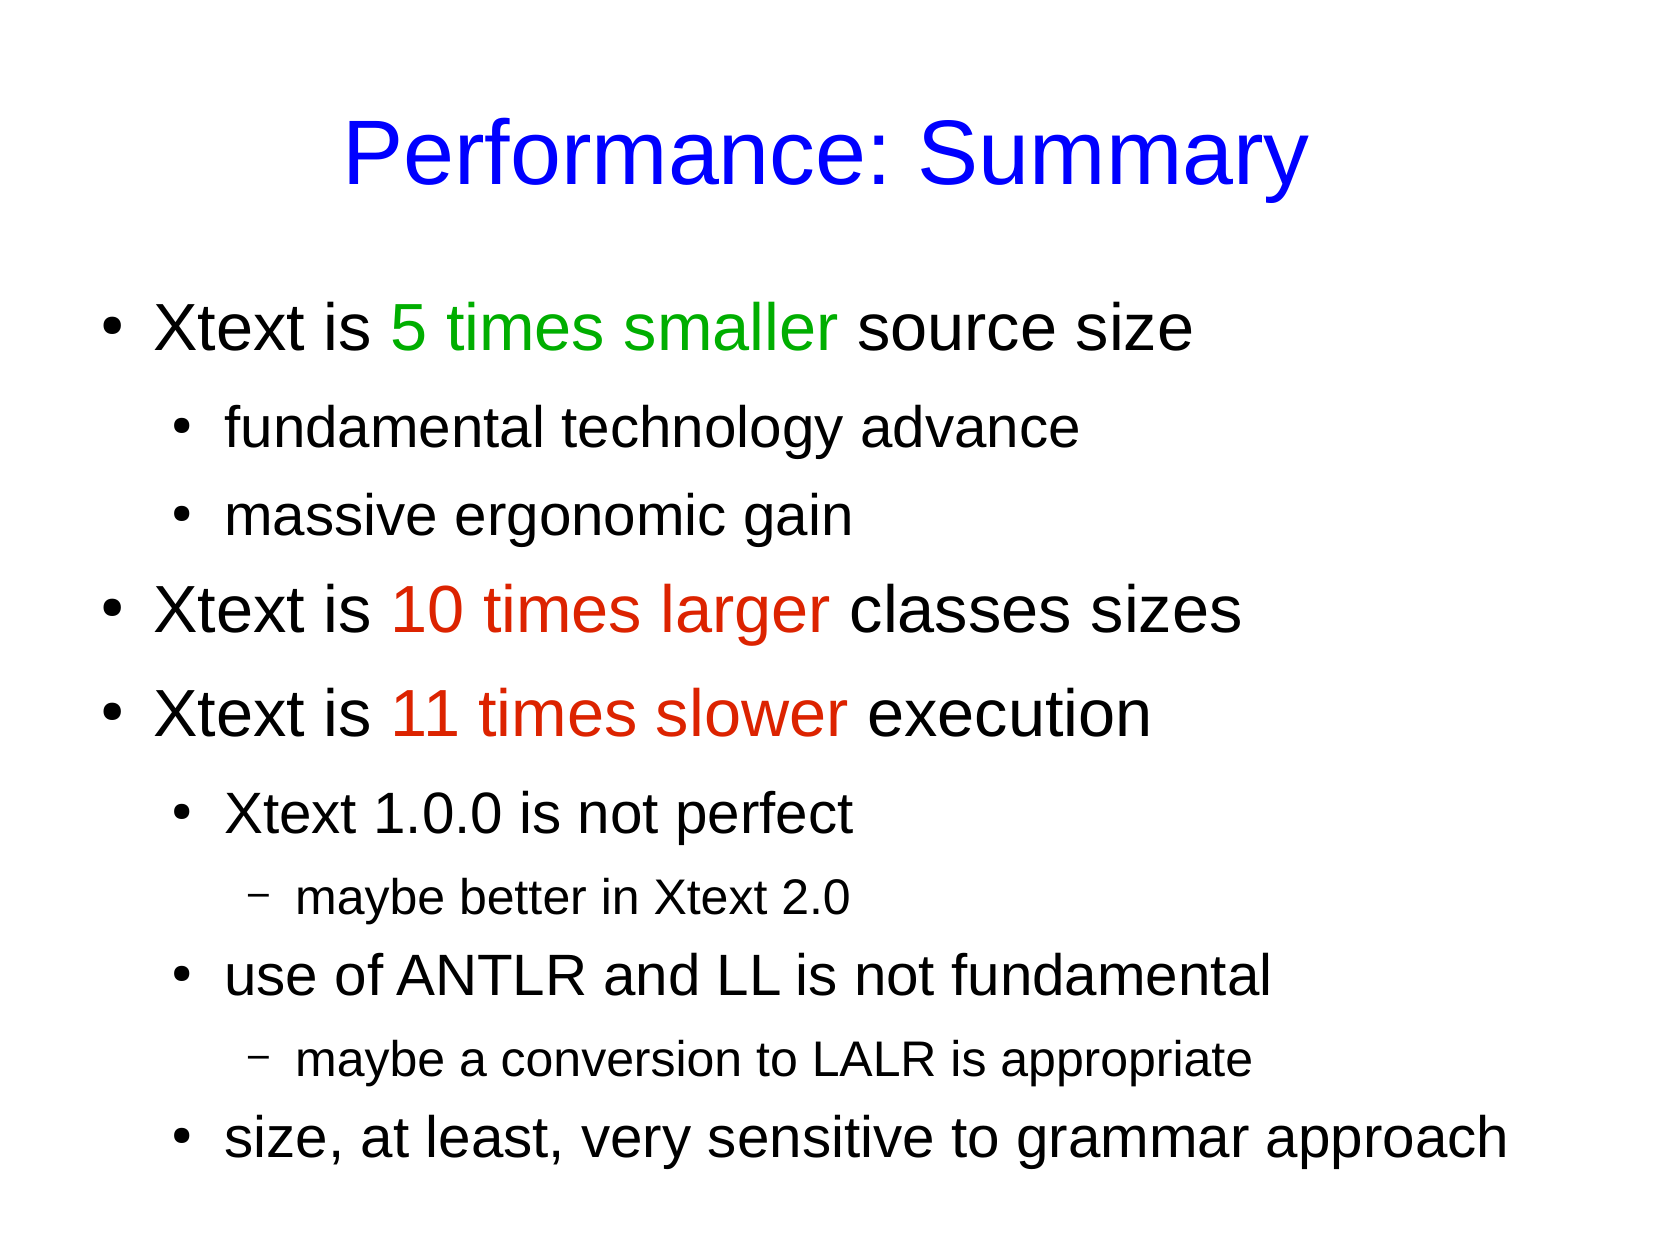

# Performance: Summary
Xtext is 5 times smaller source size
fundamental technology advance
massive ergonomic gain
Xtext is 10 times larger classes sizes
Xtext is 11 times slower execution
Xtext 1.0.0 is not perfect
maybe better in Xtext 2.0
use of ANTLR and LL is not fundamental
maybe a conversion to LALR is appropriate
size, at least, very sensitive to grammar approach